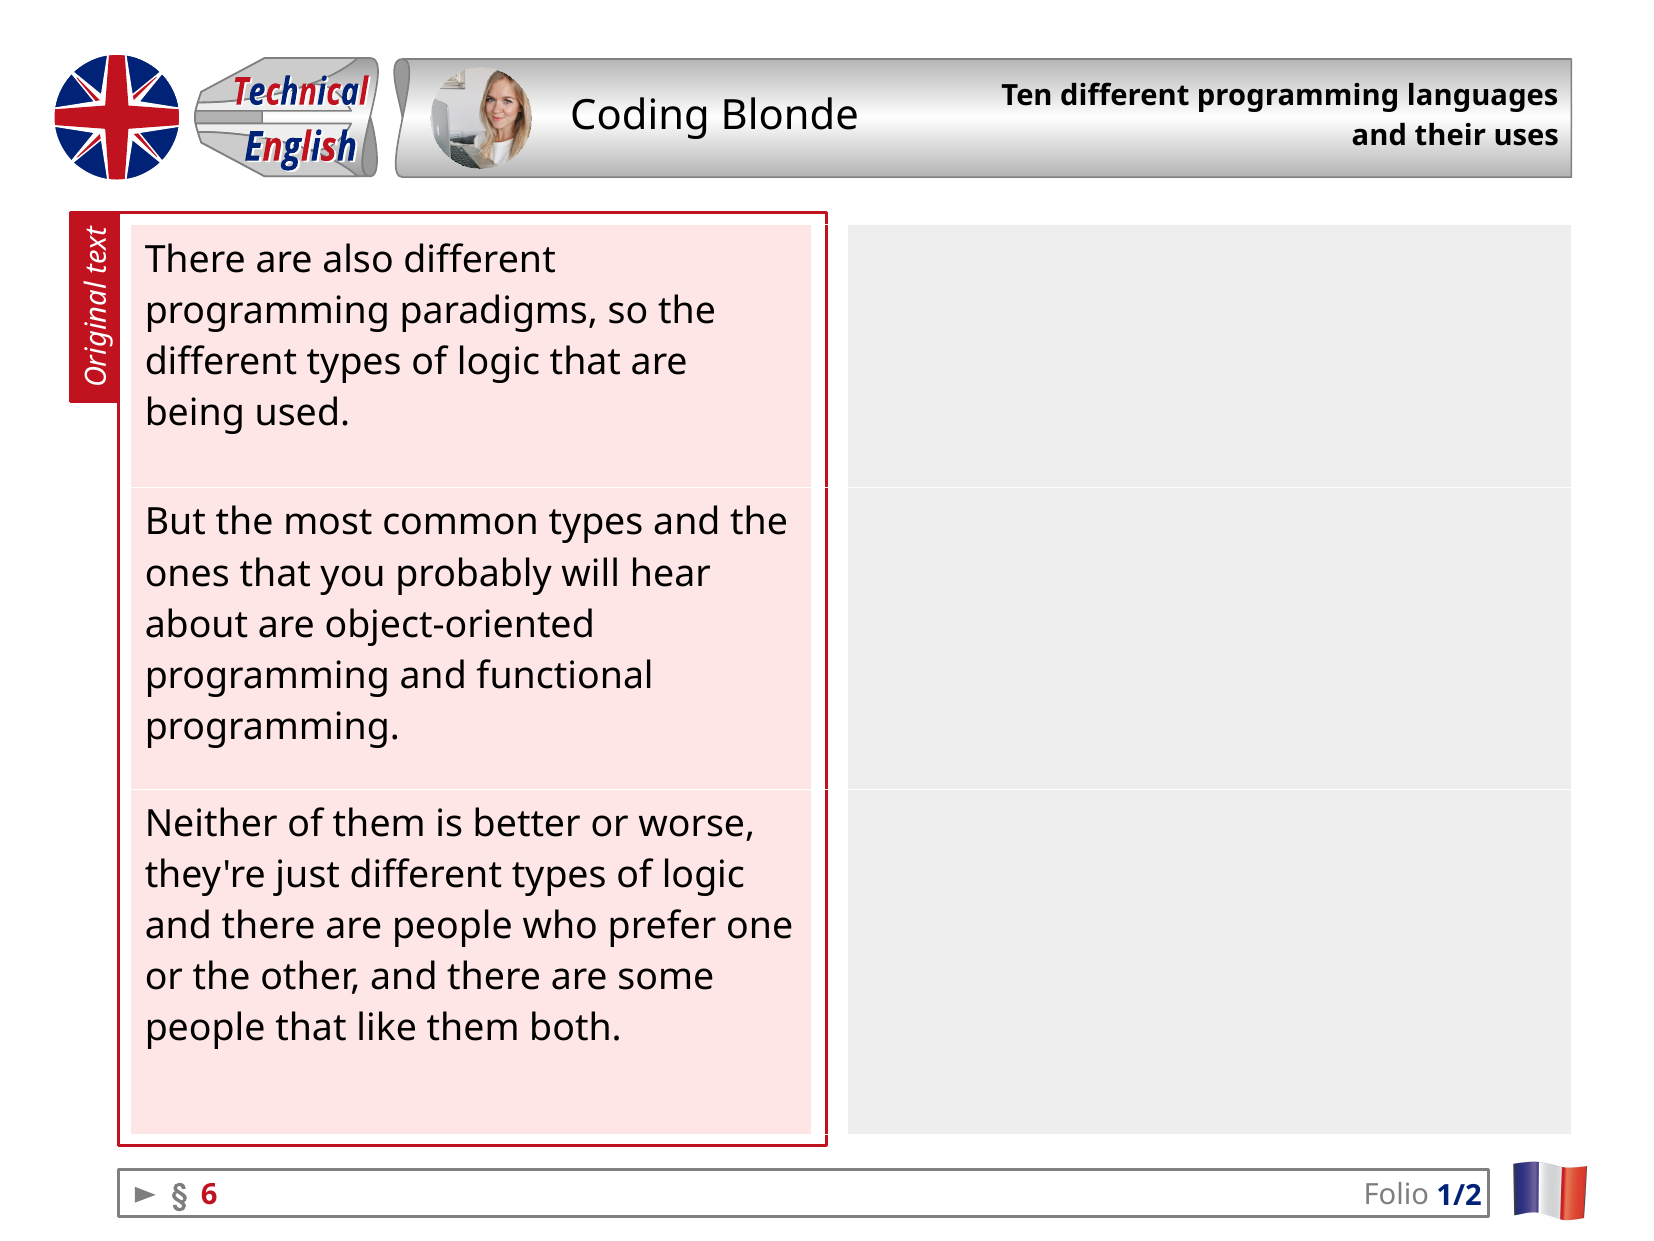

#
| There are also different programming paradigms, so the different types of logic that are being used. | | |
| --- | --- | --- |
| But the most common types and the ones that you probably will hear about are object-oriented programming and functional programming. | | |
| Neither of them is better or worse, they're just different types of logic and there are people who prefer one or the other, and there are some people that like them both. | | |
6
1/2